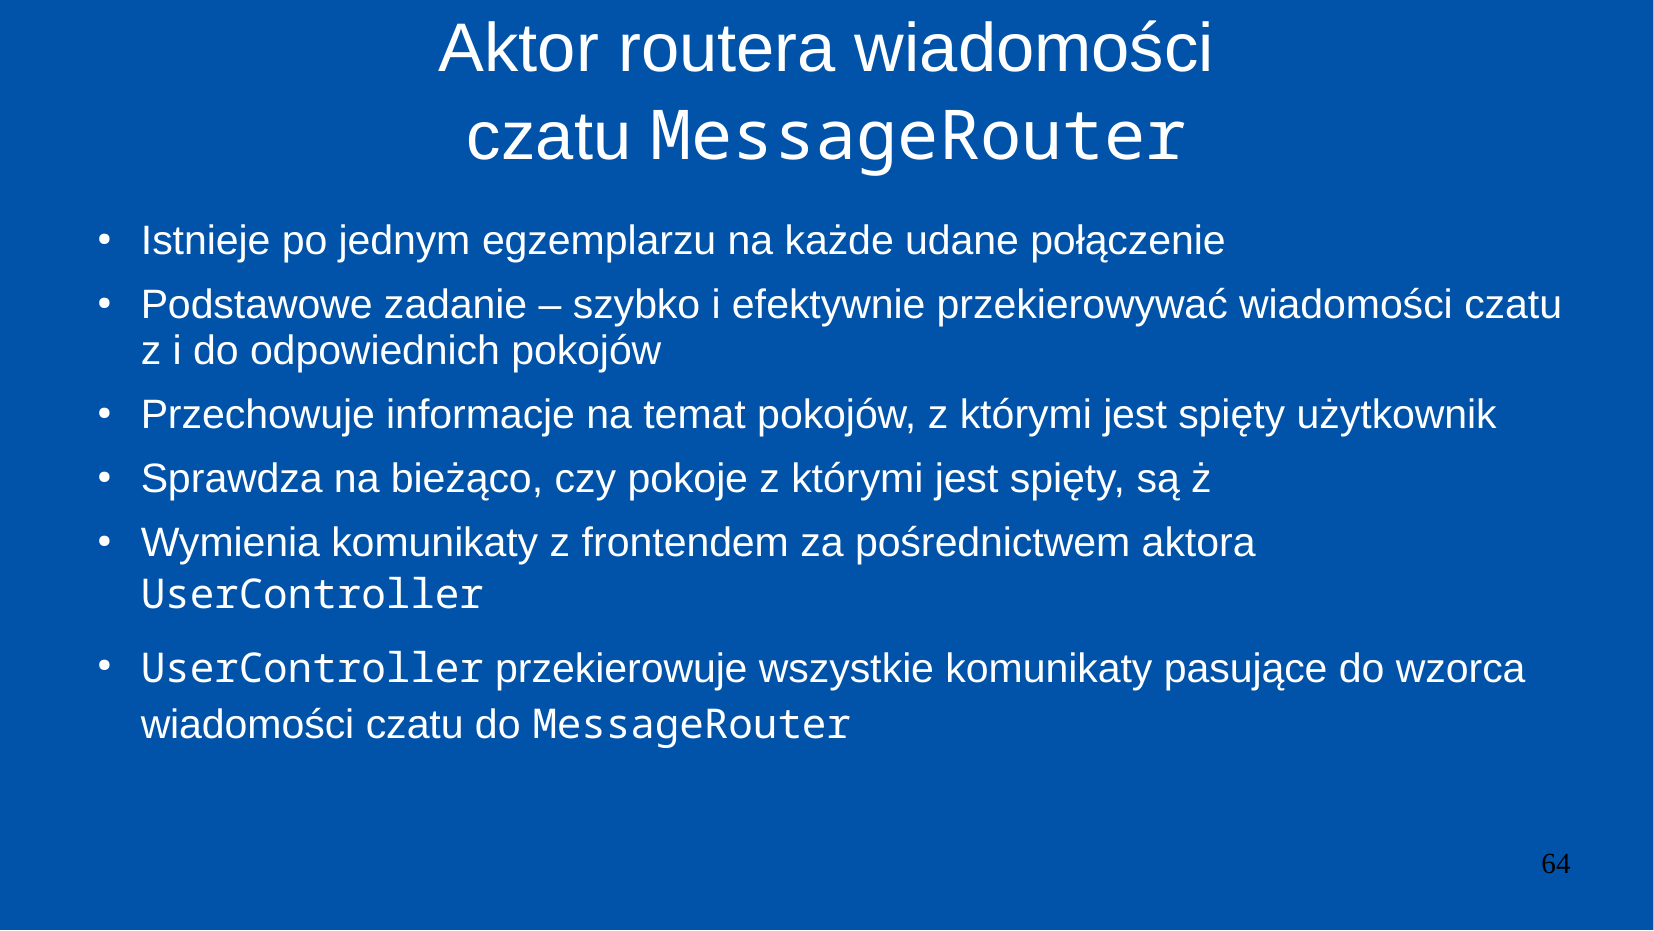

# Aktor routera wiadomości czatu MessageRouter
Istnieje po jednym egzemplarzu na każde udane połączenie
Podstawowe zadanie – szybko i efektywnie przekierowywać wiadomości czatu z i do odpowiednich pokojów
Przechowuje informacje na temat pokojów, z którymi jest spięty użytkownik
Sprawdza na bieżąco, czy pokoje z którymi jest spięty, są ż
Wymienia komunikaty z frontendem za pośrednictwem aktora UserController
UserController przekierowuje wszystkie komunikaty pasujące do wzorca wiadomości czatu do MessageRouter
64